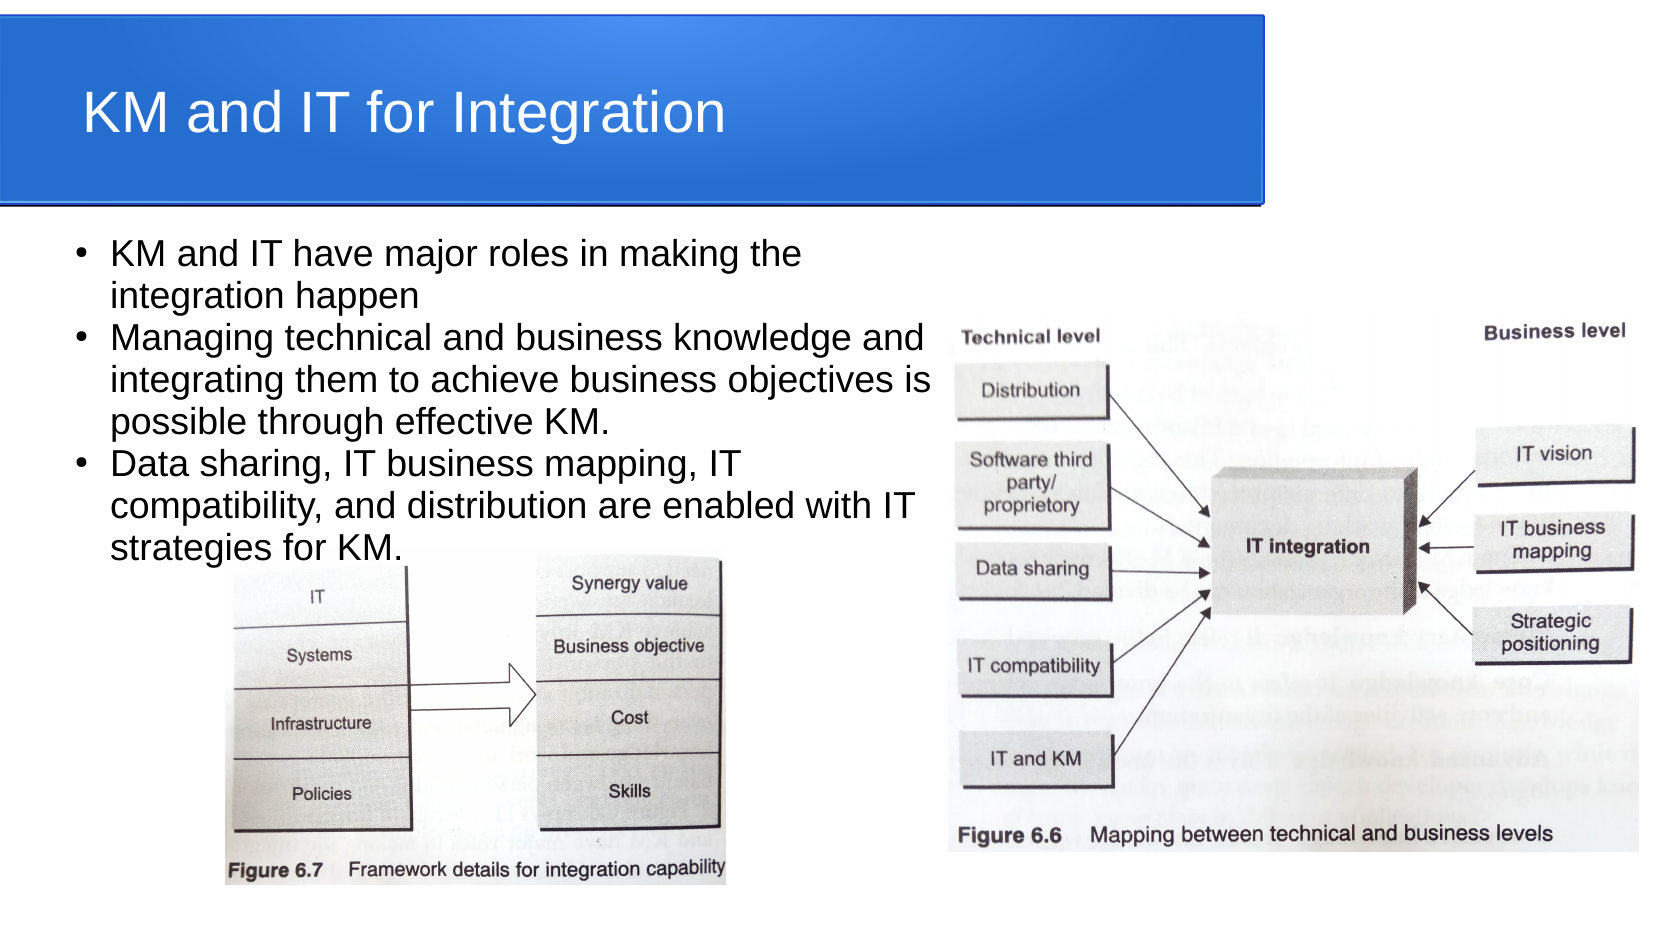

# KM and IT for Integration
KM and IT have major roles in making the integration happen
Managing technical and business knowledge and integrating them to achieve business objectives is possible through effective KM.
Data sharing, IT business mapping, IT compatibility, and distribution are enabled with IT strategies for KM.